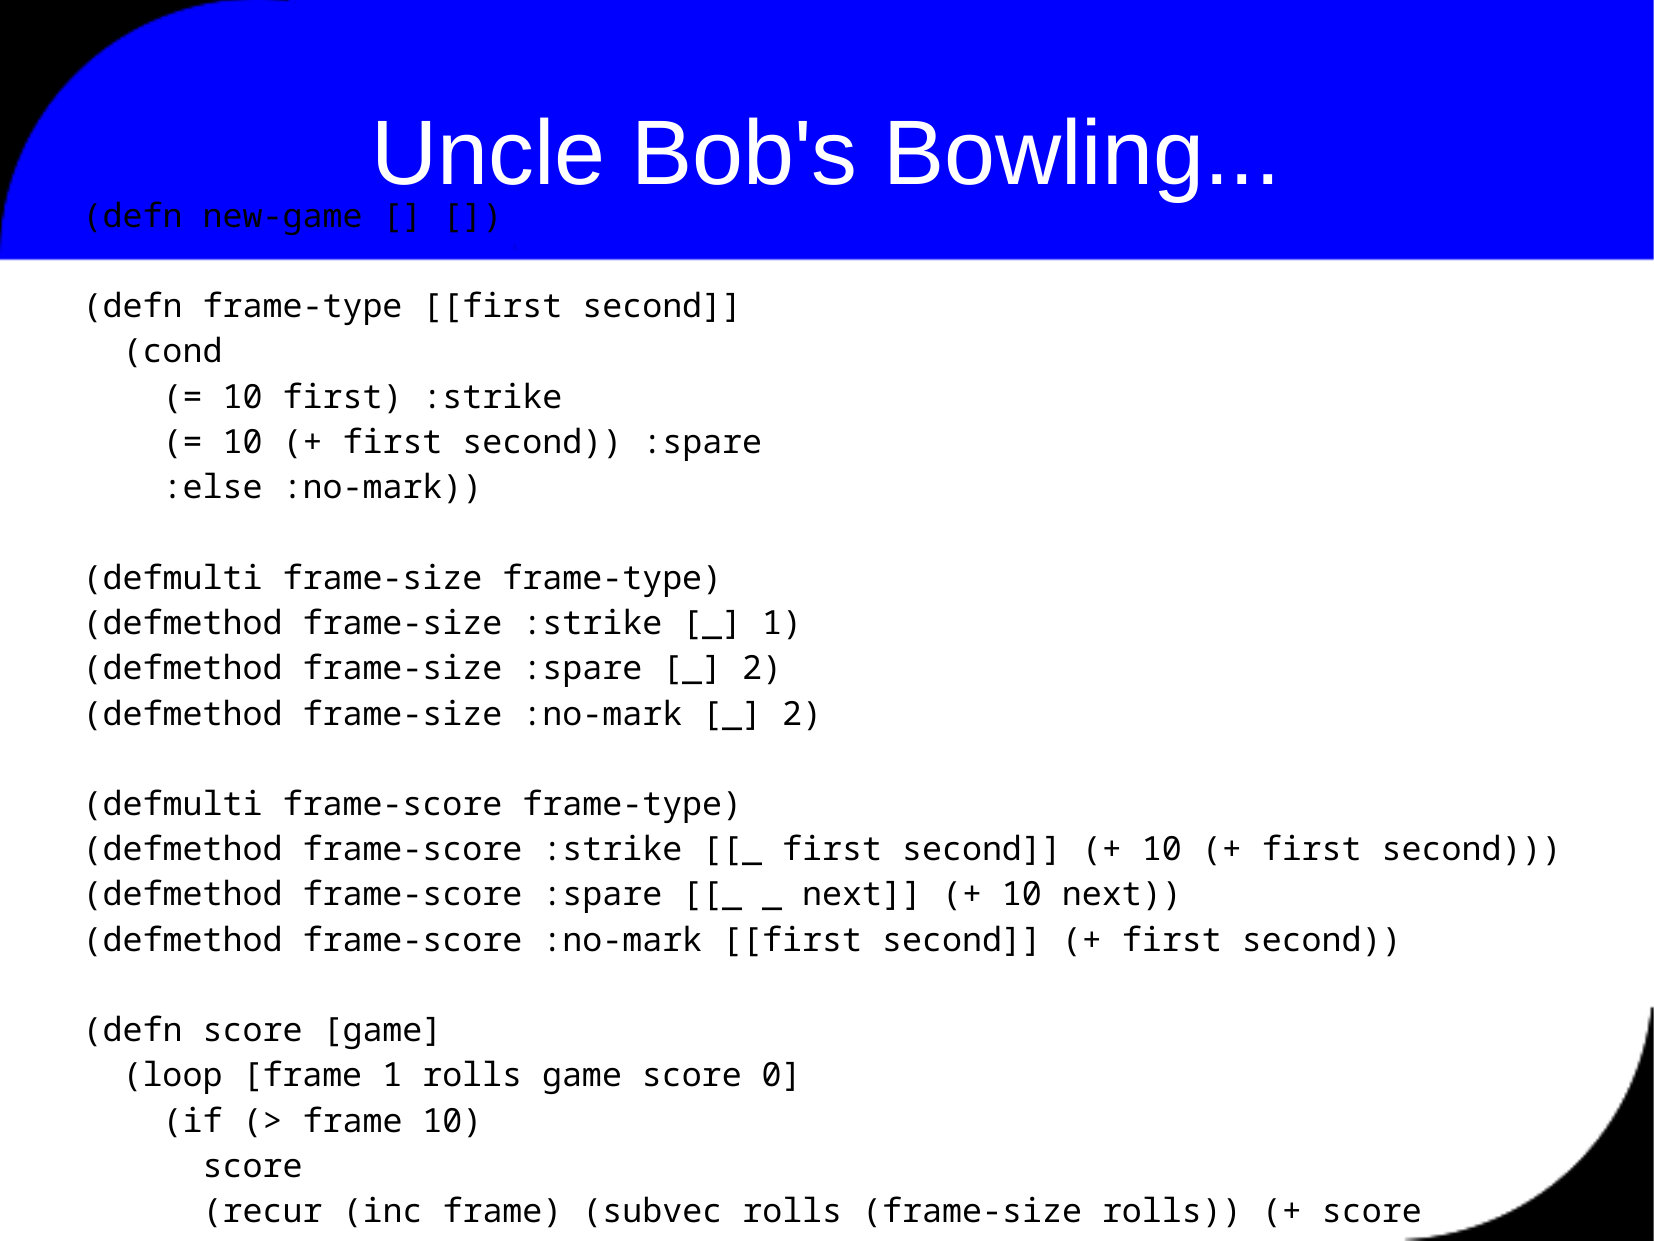

# Uncle Bob's Bowling...
(defn new-game [] [])
(defn frame-type [[first second]]
 (cond
 (= 10 first) :strike
 (= 10 (+ first second)) :spare
 :else :no-mark))
(defmulti frame-size frame-type)
(defmethod frame-size :strike [_] 1)
(defmethod frame-size :spare [_] 2)
(defmethod frame-size :no-mark [_] 2)
(defmulti frame-score frame-type)
(defmethod frame-score :strike [[_ first second]] (+ 10 (+ first second)))
(defmethod frame-score :spare [[_ _ next]] (+ 10 next))
(defmethod frame-score :no-mark [[first second]] (+ first second))
(defn score [game]
 (loop [frame 1 rolls game score 0]
 (if (> frame 10)
 score
 (recur (inc frame) (subvec rolls (frame-size rolls)) (+ score (frame-score rolls))))))